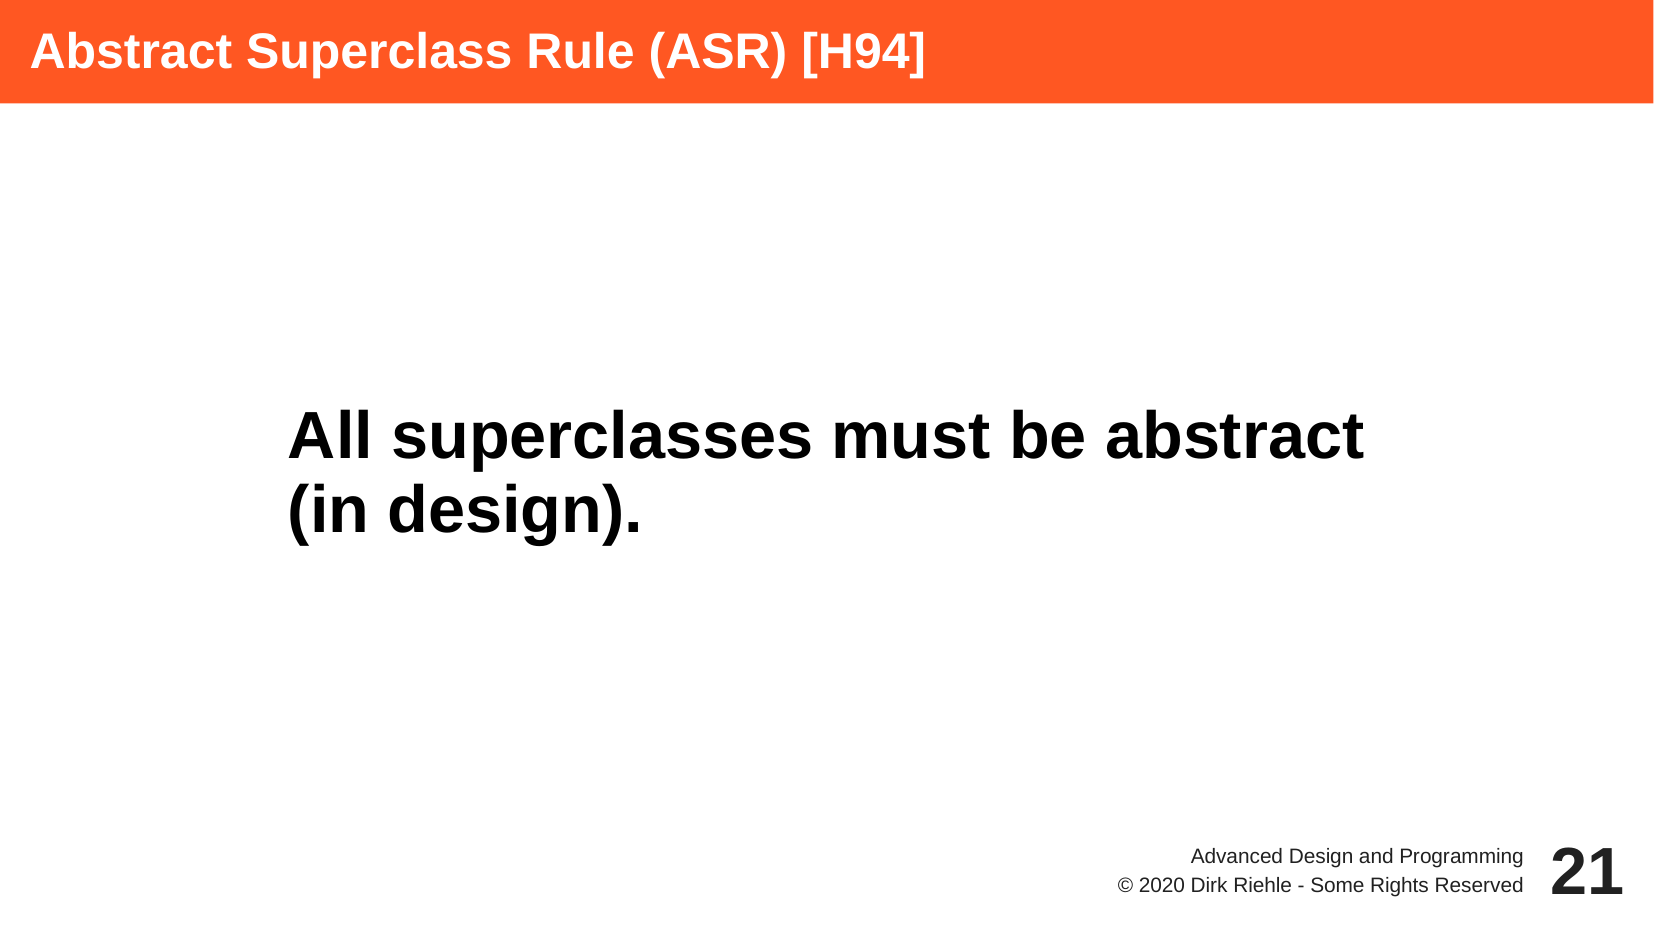

# Abstract Superclass Rule (ASR) [H94]
All superclasses must be abstract
(in design).
Advanced Design and Programming
21
© 2020 Dirk Riehle - Some Rights Reserved